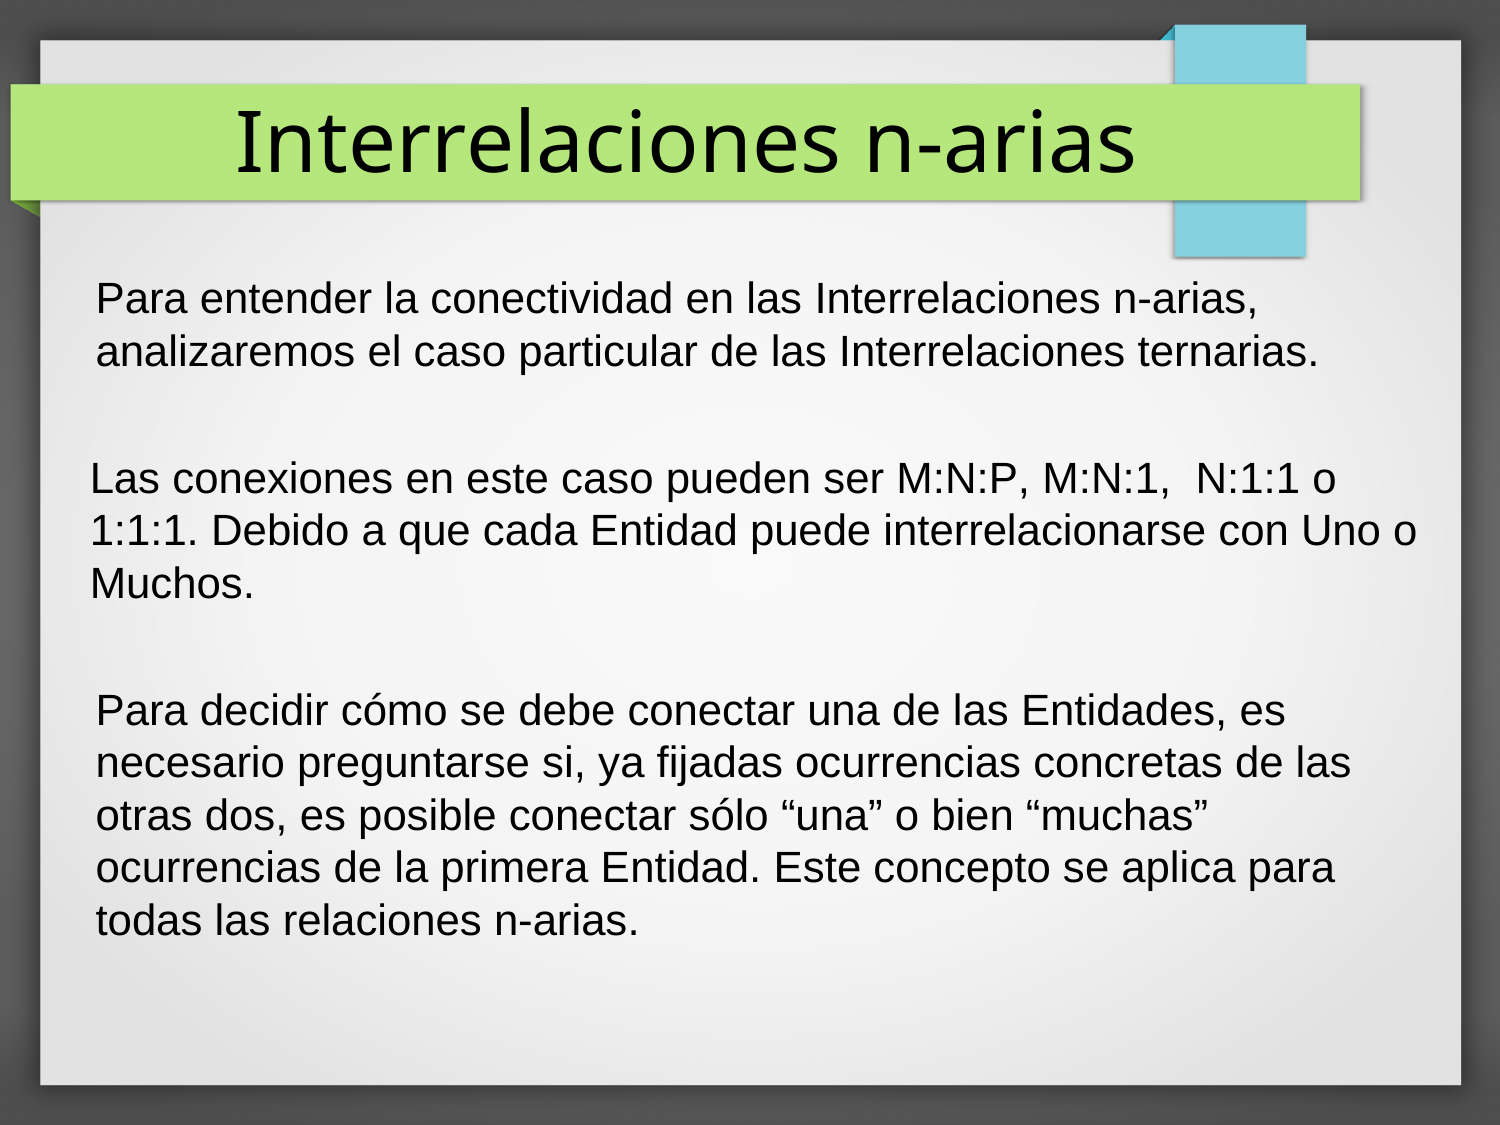

Interrelaciones n-arias
Para entender la conectividad en las Interrelaciones n-arias, analizaremos el caso particular de las Interrelaciones ternarias.
Las conexiones en este caso pueden ser M:N:P, M:N:1, N:1:1 o 1:1:1. Debido a que cada Entidad puede interrelacionarse con Uno o Muchos.
Para decidir cómo se debe conectar una de las Entidades, es necesario preguntarse si, ya fijadas ocurrencias concretas de las otras dos, es posible conectar sólo “una” o bien “muchas” ocurrencias de la primera Entidad. Este concepto se aplica para todas las relaciones n-arias.